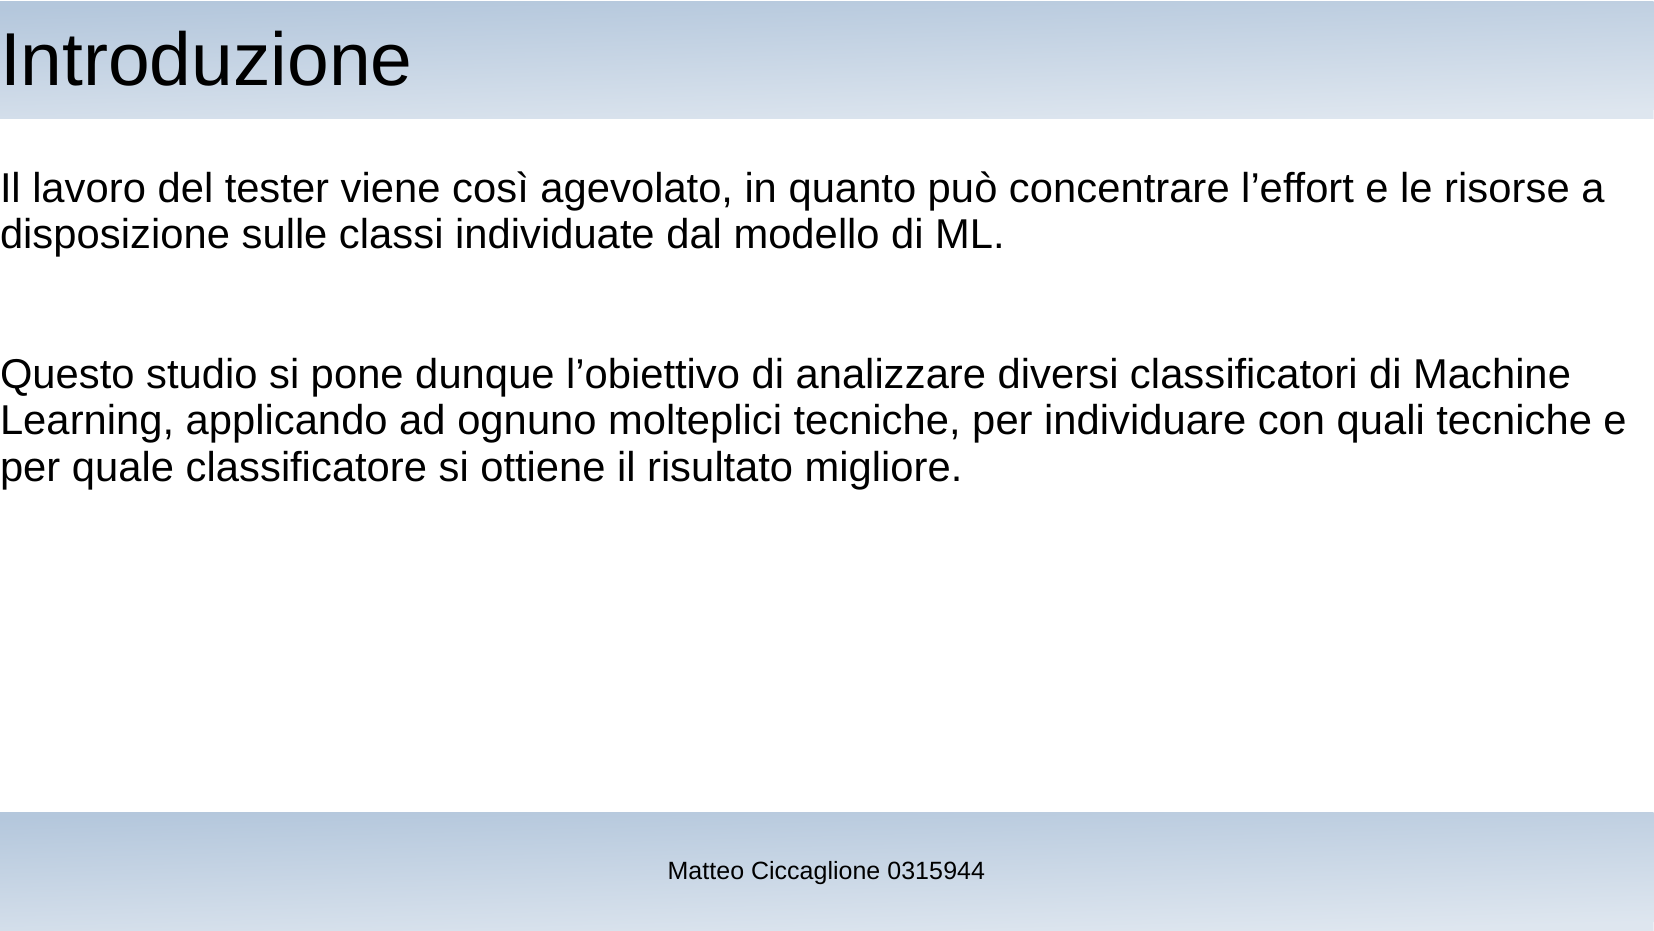

Introduzione
# Il lavoro del tester viene così agevolato, in quanto può concentrare l’effort e le risorse a disposizione sulle classi individuate dal modello di ML.
Questo studio si pone dunque l’obiettivo di analizzare diversi classificatori di Machine Learning, applicando ad ognuno molteplici tecniche, per individuare con quali tecniche e per quale classificatore si ottiene il risultato migliore.
Matteo Ciccaglione 0315944